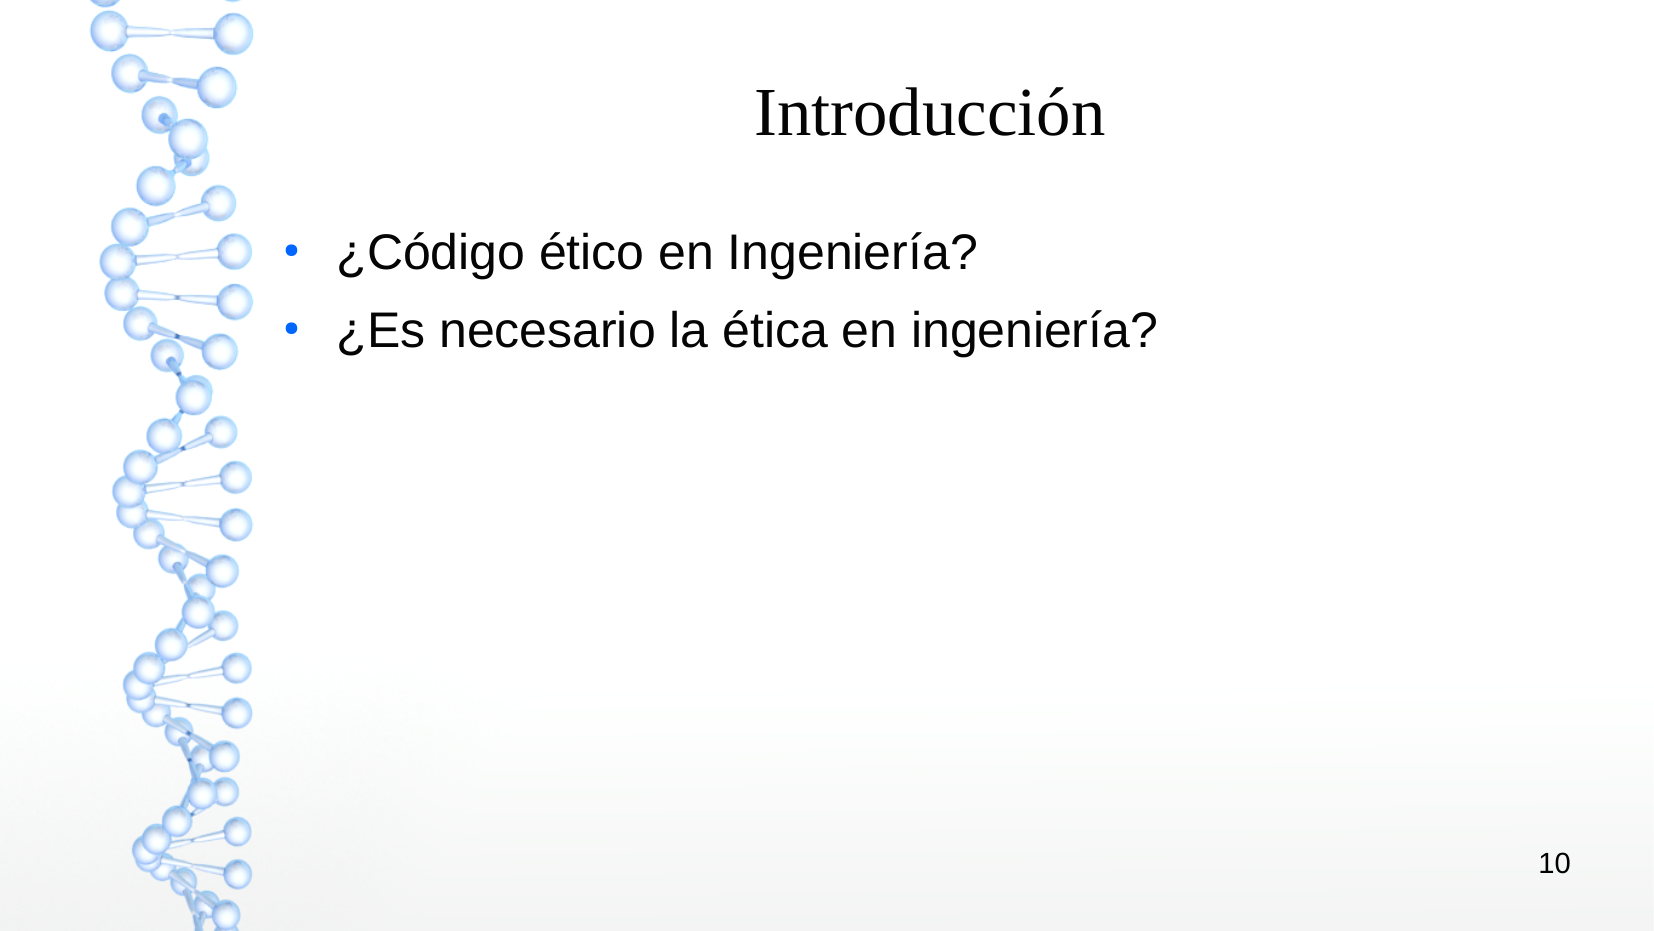

# Introducción
¿Código ético en Ingeniería?
¿Es necesario la ética en ingeniería?
10